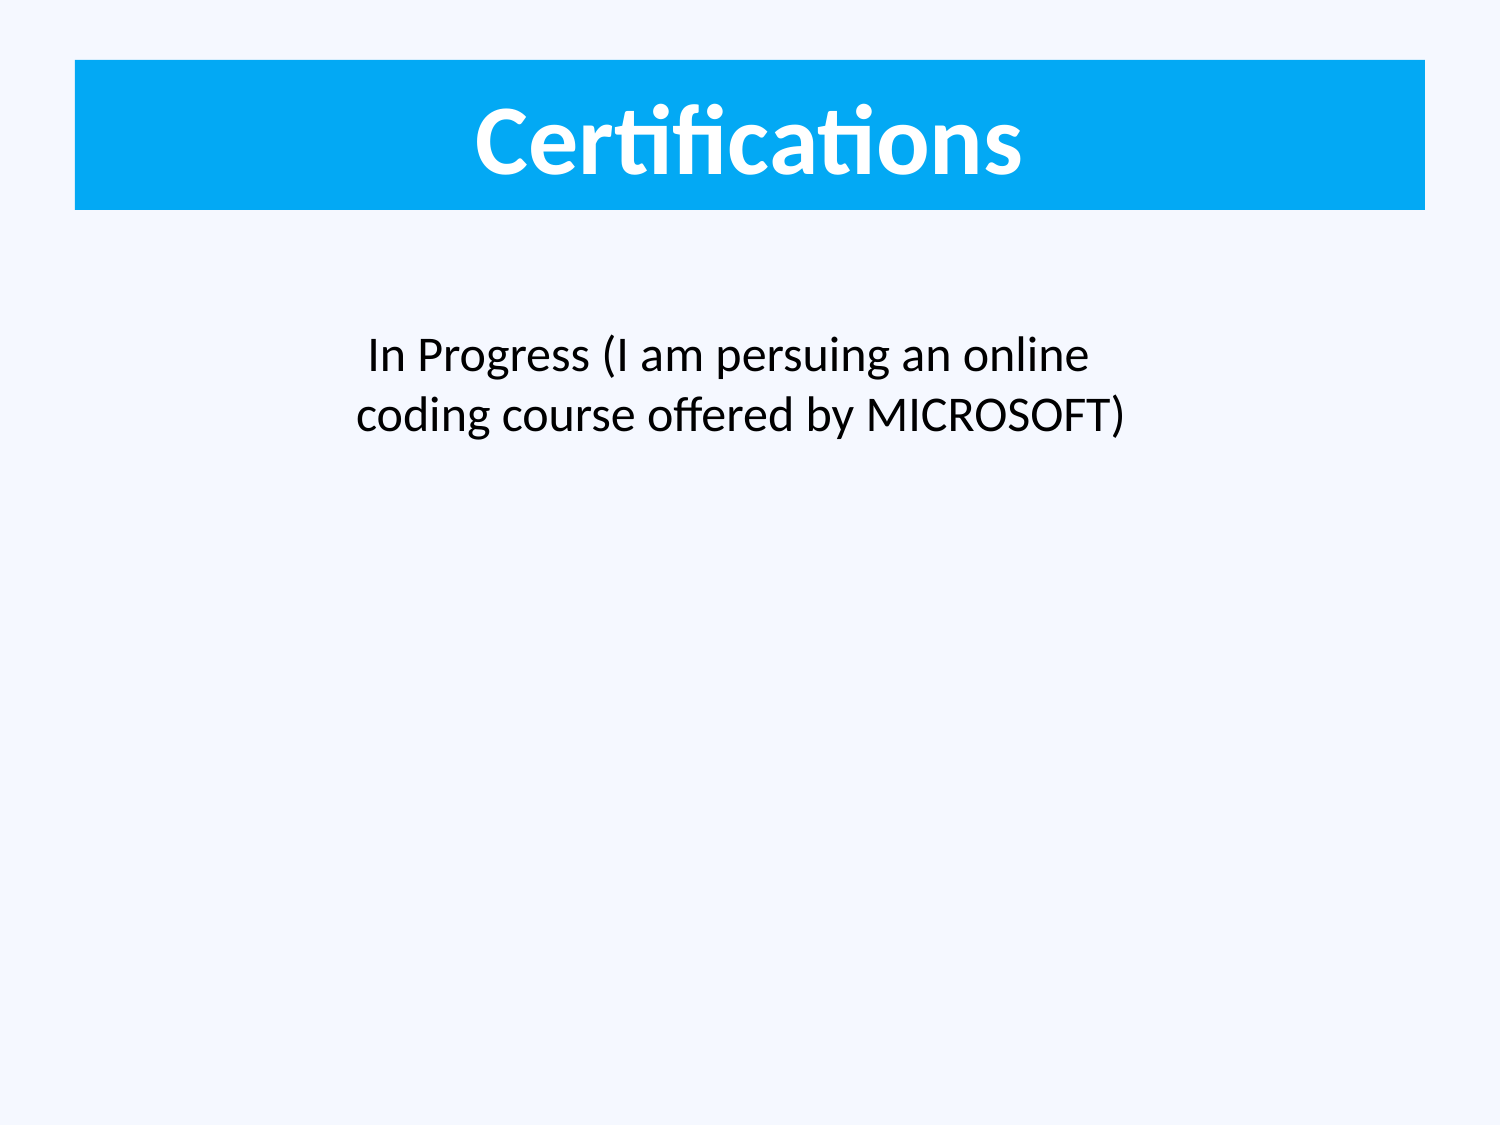

Certifications
 In Progress (I am persuing an online
 coding course offered by MICROSOFT)